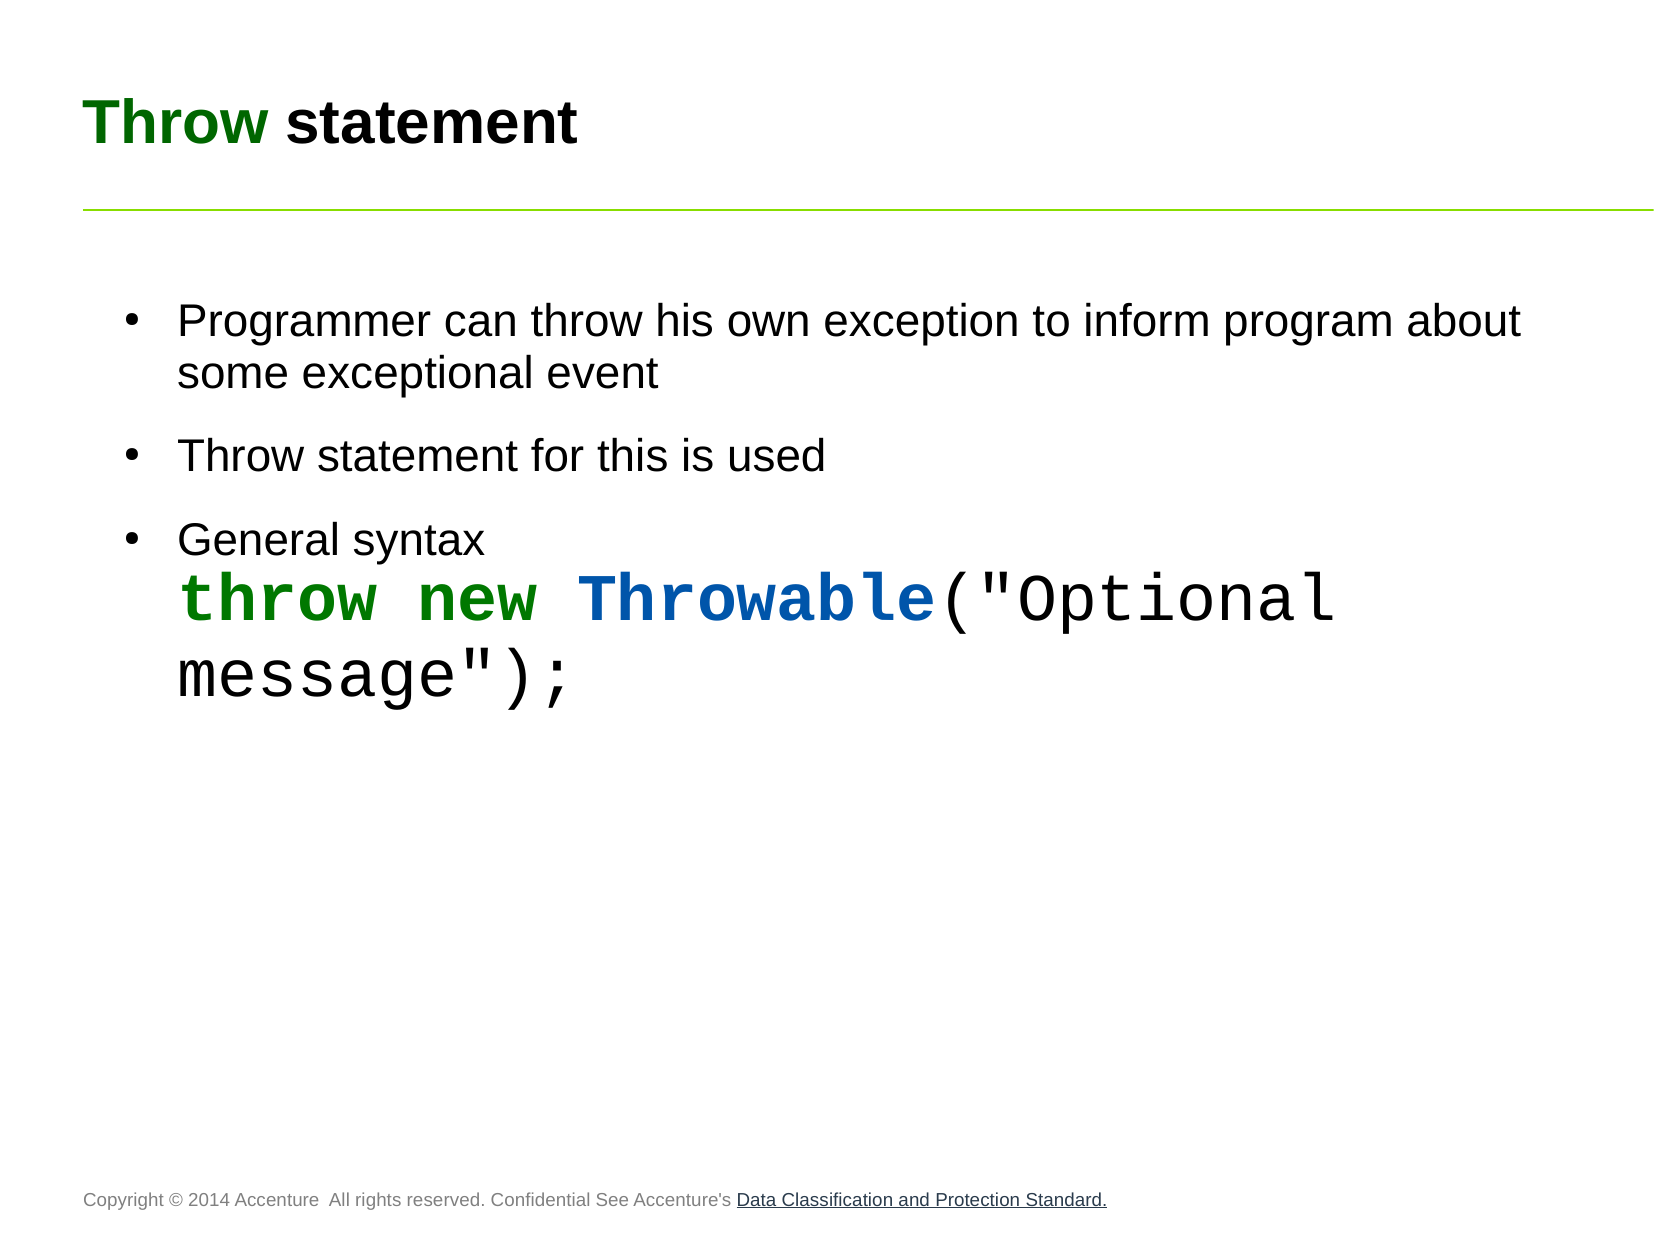

# Throw statement
Programmer can throw his own exception to inform program about some exceptional event
Throw statement for this is used
General syntax
throw new Throwable("Optional message");